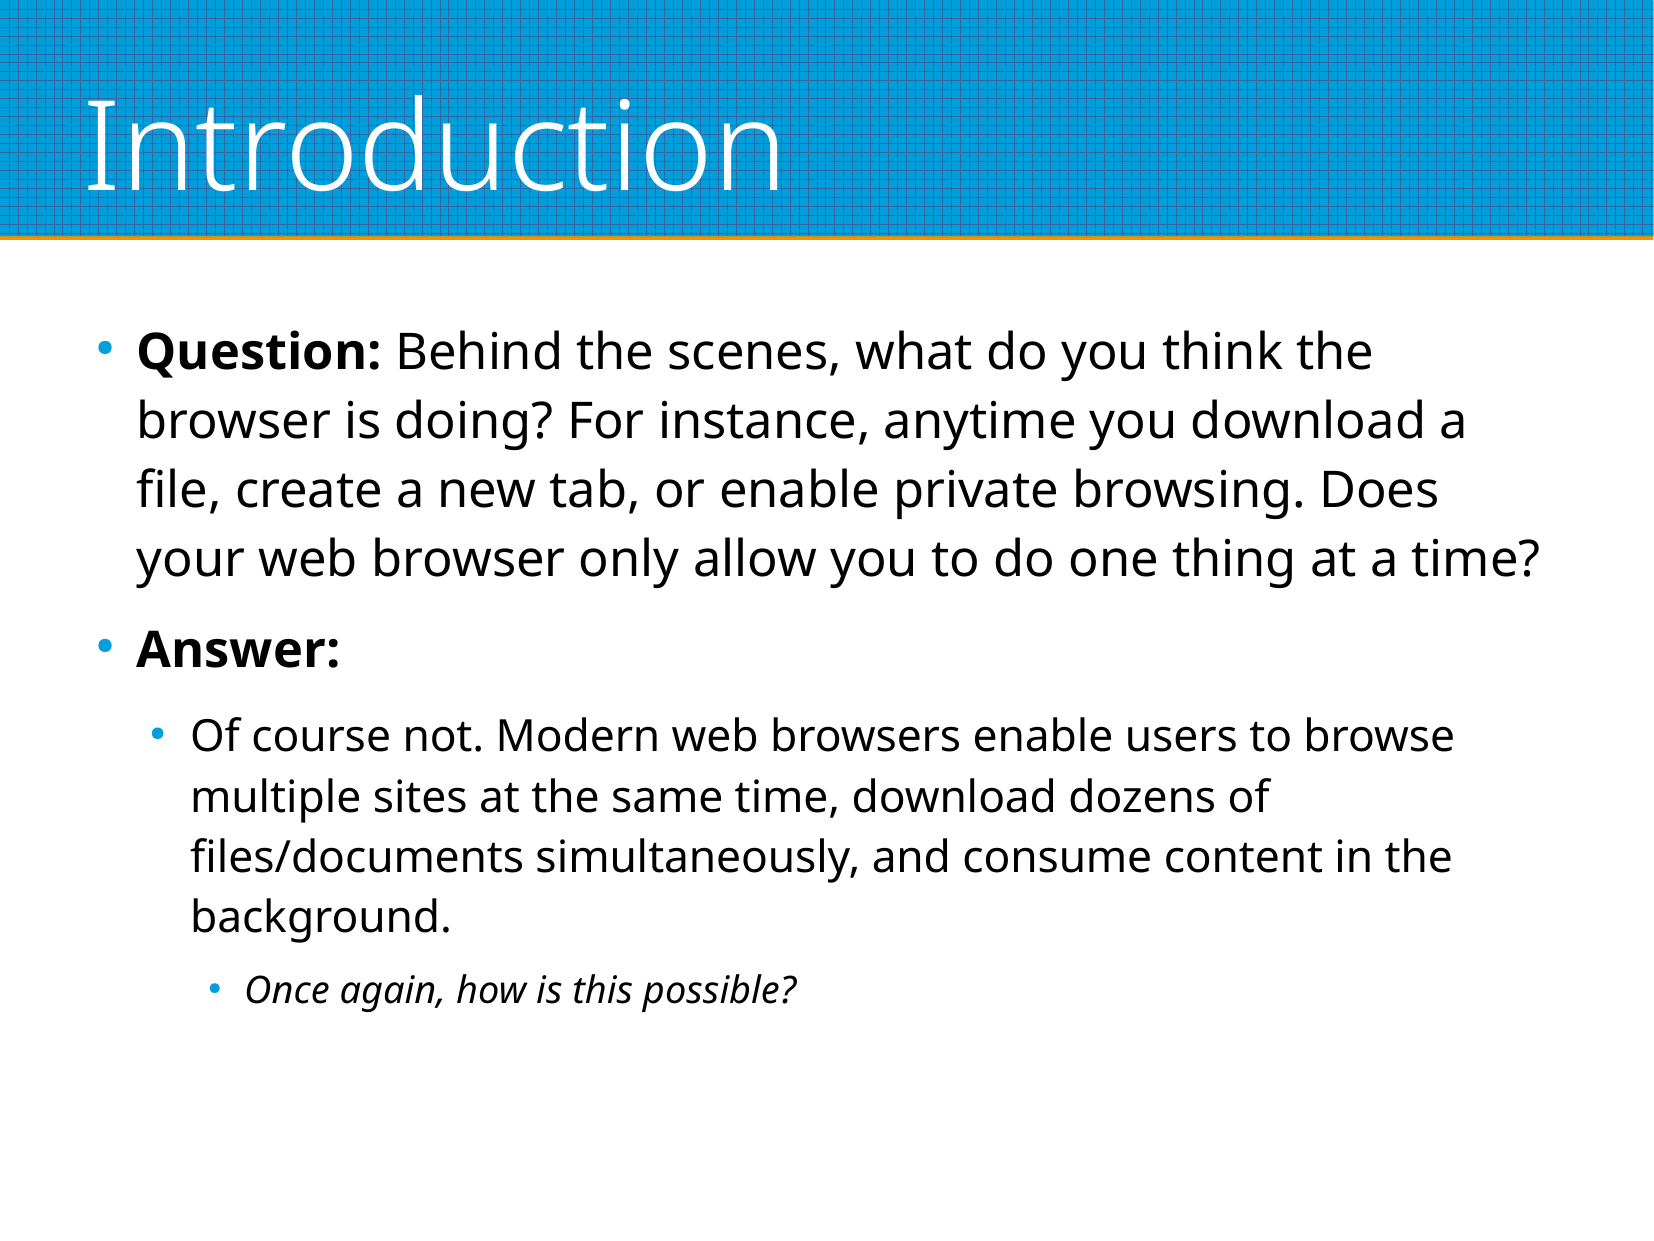

# Introduction
Question: Behind the scenes, what do you think the browser is doing? For instance, anytime you download a file, create a new tab, or enable private browsing. Does your web browser only allow you to do one thing at a time?
Answer:
Of course not. Modern web browsers enable users to browse multiple sites at the same time, download dozens of files/documents simultaneously, and consume content in the background.
Once again, how is this possible?